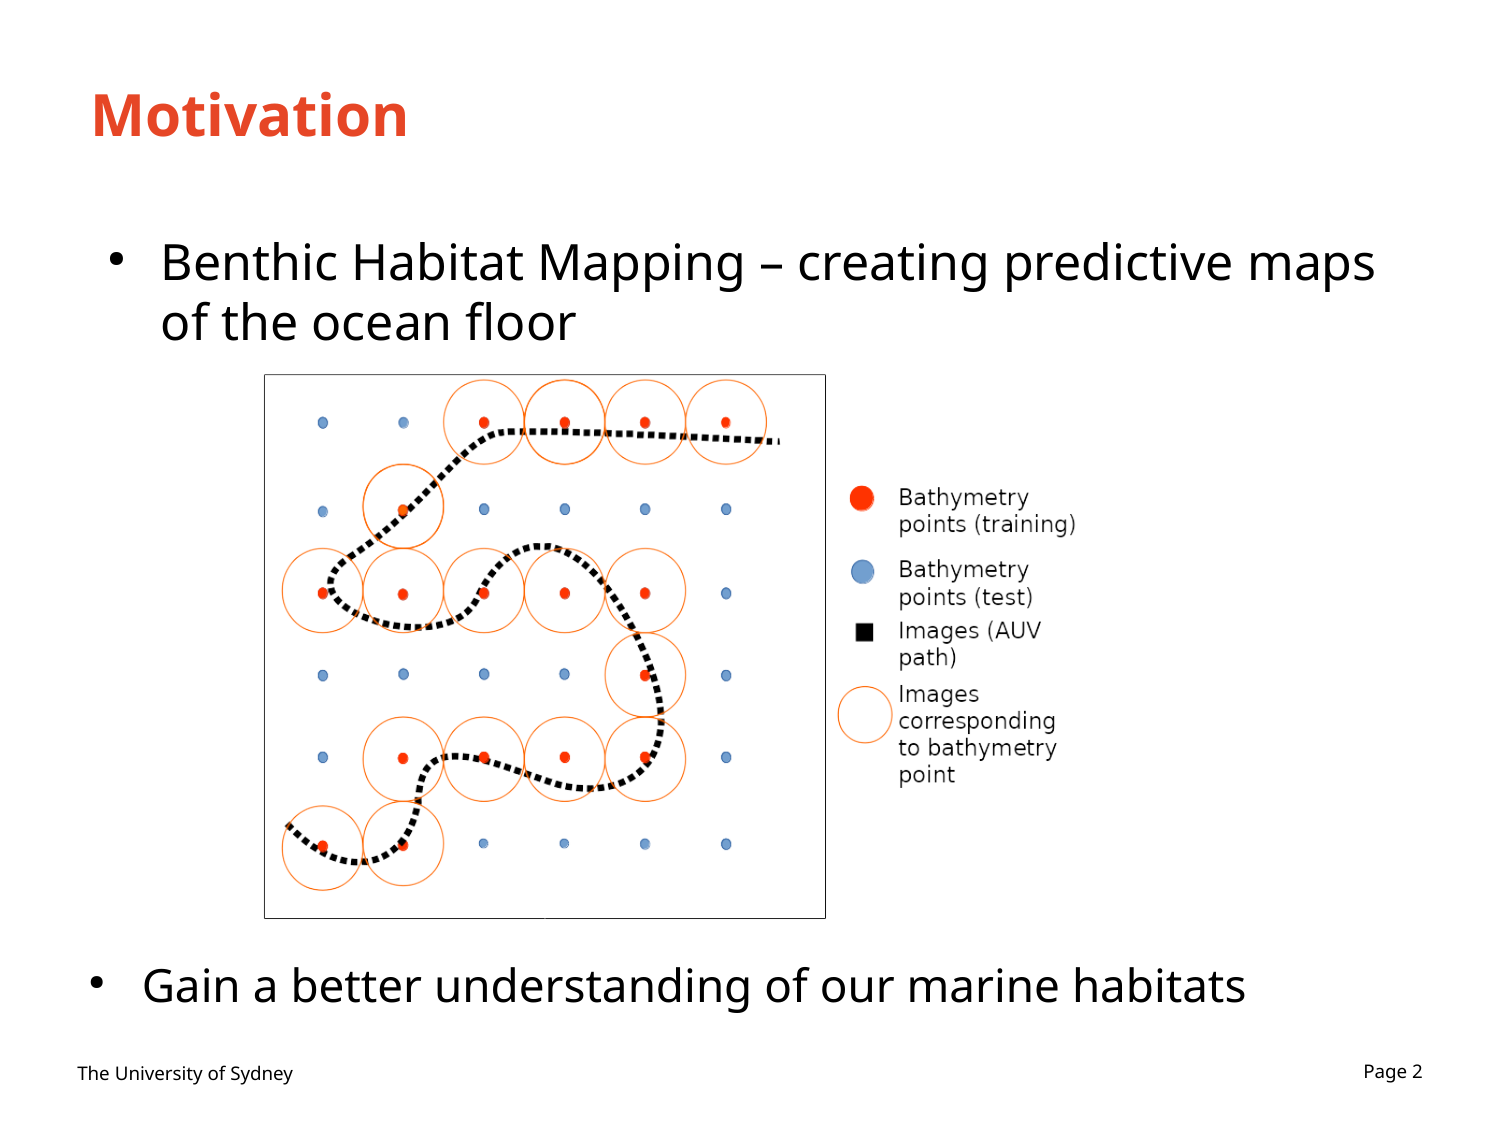

# Motivation
Benthic Habitat Mapping – creating predictive maps of the ocean floor
Gain a better understanding of our marine habitats